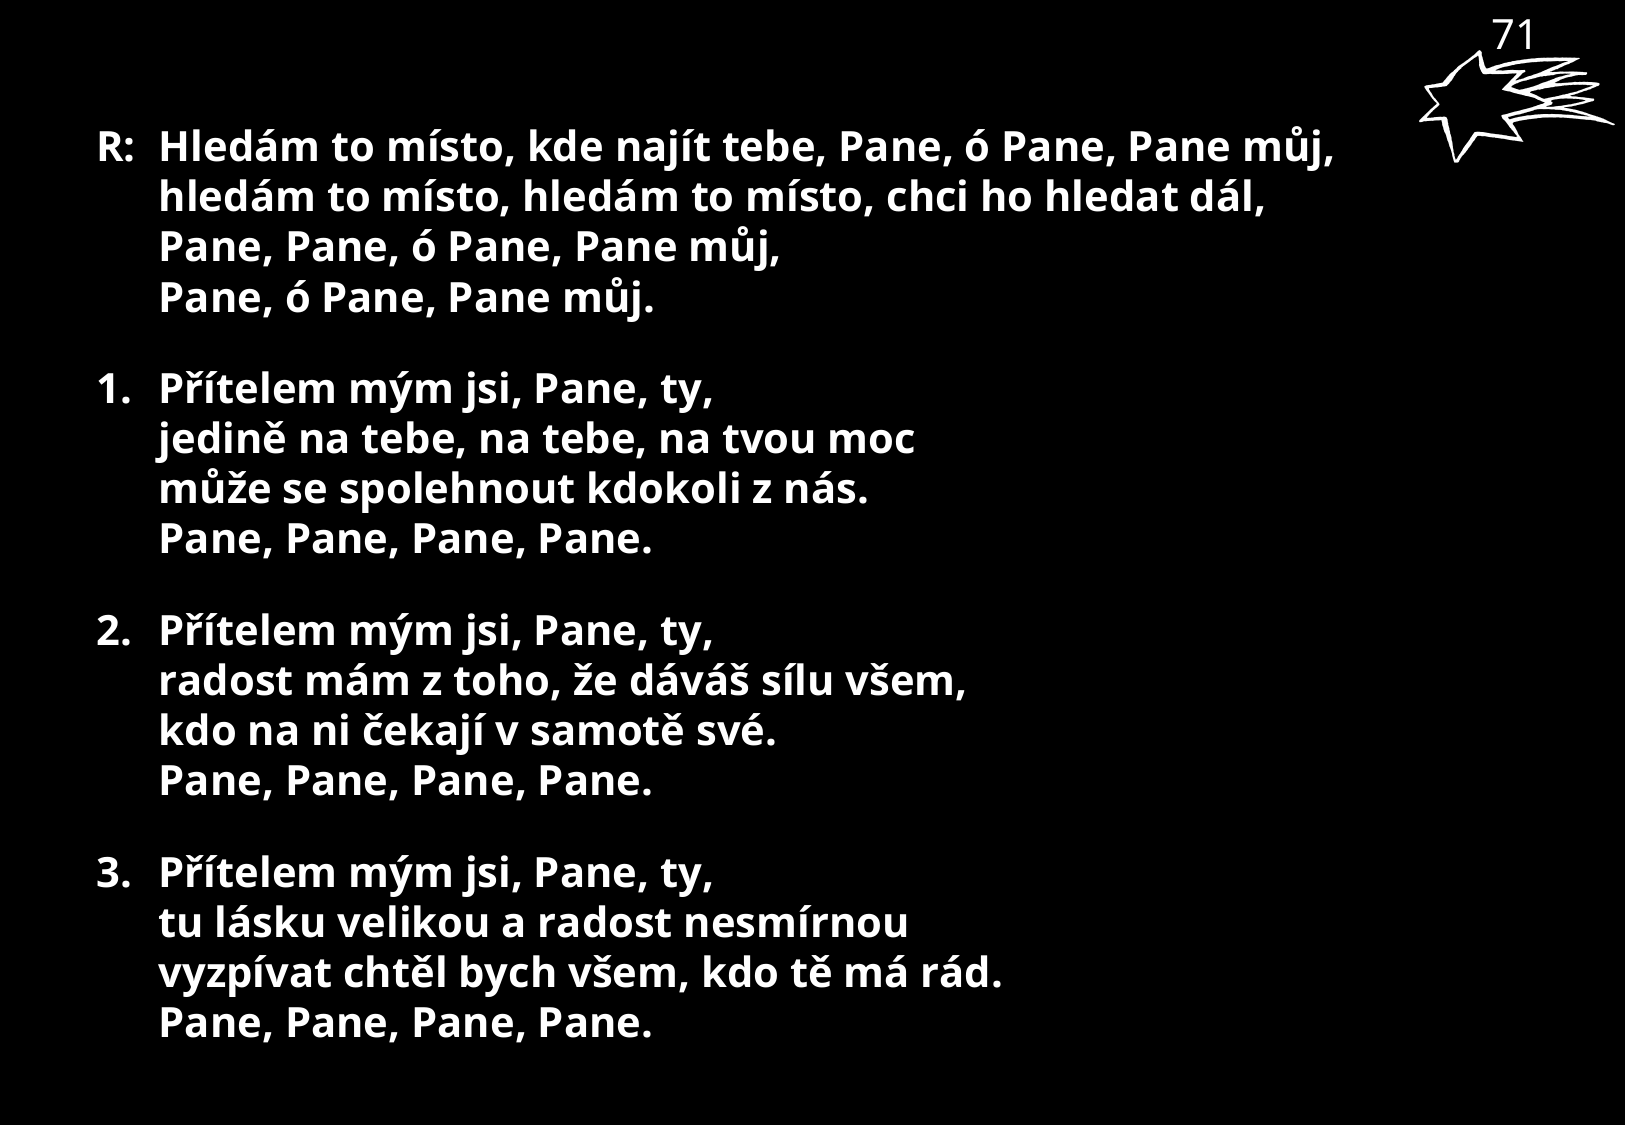

71
# R: 	Hledám to místo, kde najít tebe, Pane, ó Pane, Pane můj, hledám to místo, hledám to místo, chci ho hledat dál, Pane, Pane, ó Pane, Pane můj, Pane, ó Pane, Pane můj.
1. 	Přítelem mým jsi, Pane, ty,
jedině na tebe, na tebe, na tvou moc
může se spolehnout kdokoli z nás.
Pane, Pane, Pane, Pane.
2. 	Přítelem mým jsi, Pane, ty,
radost mám z toho, že dáváš sílu všem,
kdo na ni čekají v samotě své.
Pane, Pane, Pane, Pane.
3. 	Přítelem mým jsi, Pane, ty,
tu lásku velikou a radost nesmírnou
vyzpívat chtěl bych všem, kdo tě má rád.
Pane, Pane, Pane, Pane.